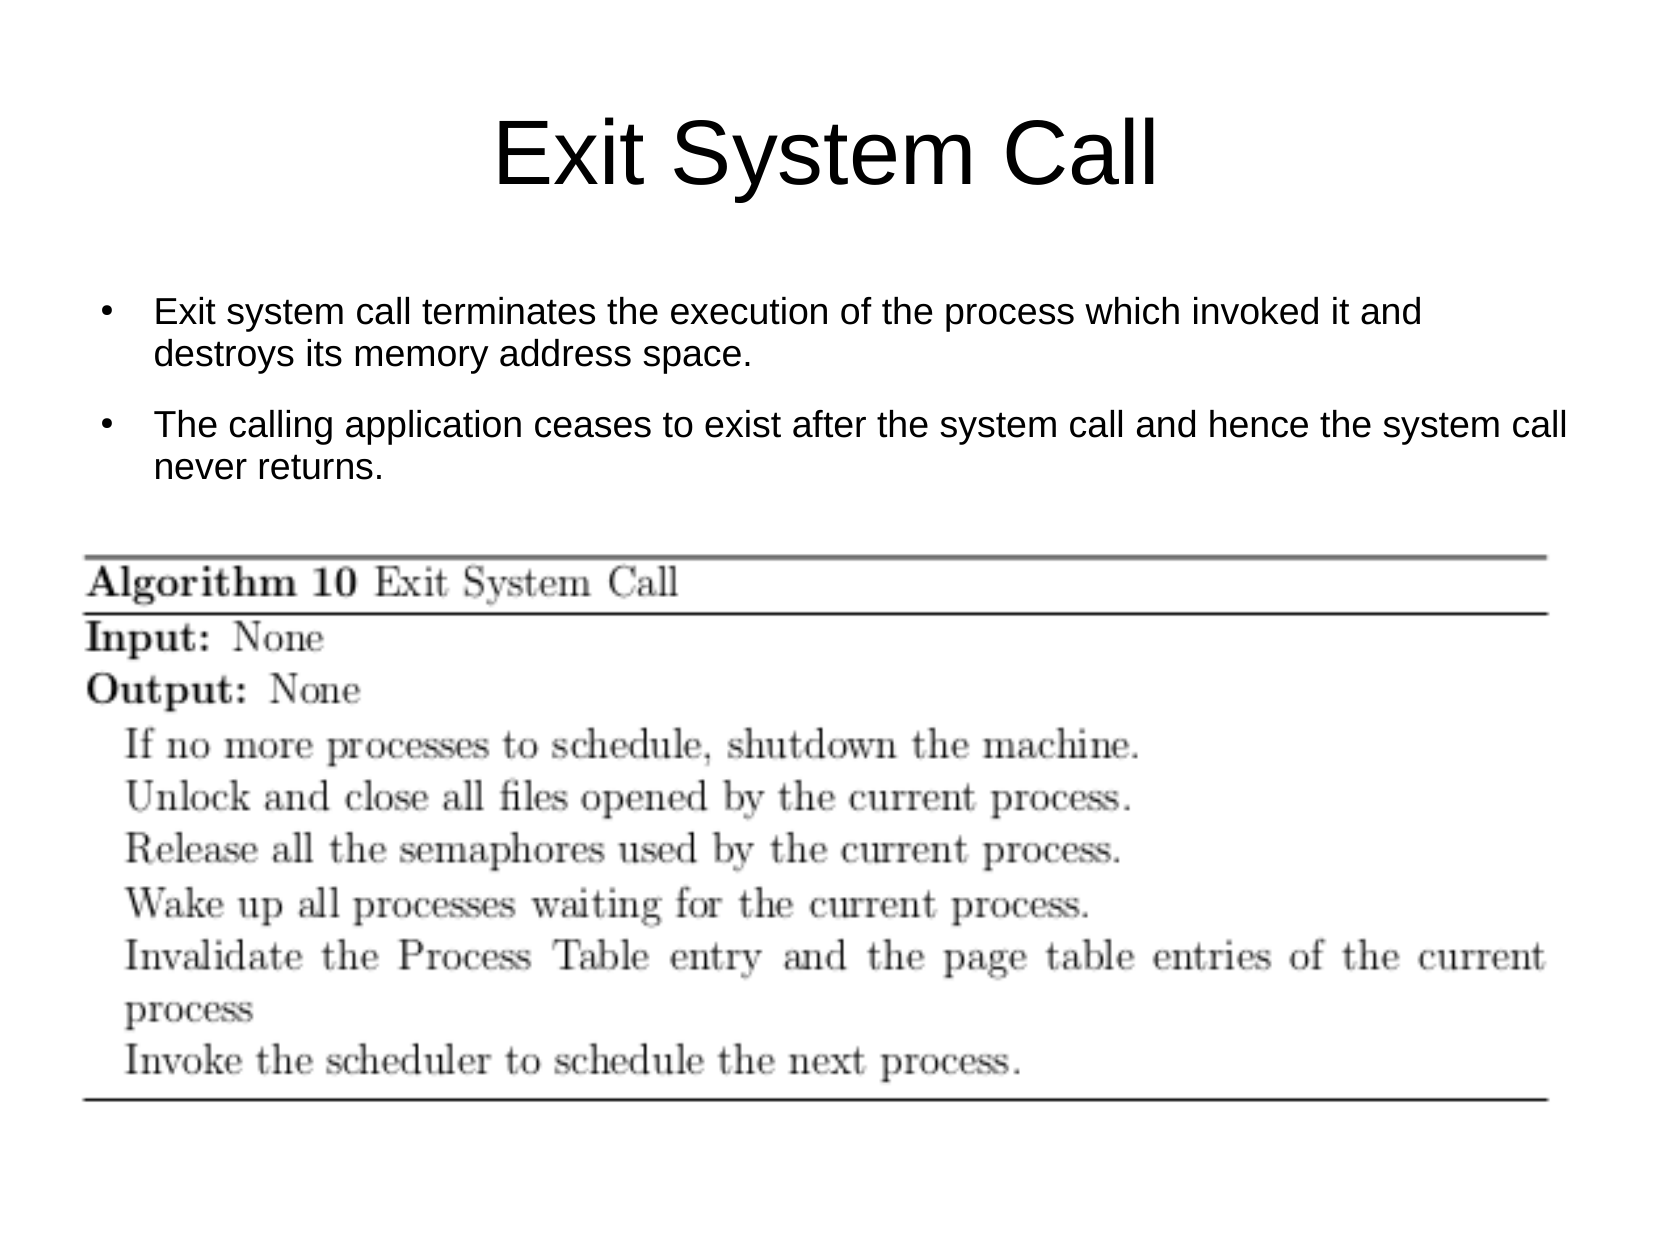

# Exit System Call
Exit system call terminates the execution of the process which invoked it and destroys its memory address space.
The calling application ceases to exist after the system call and hence the system call never returns.